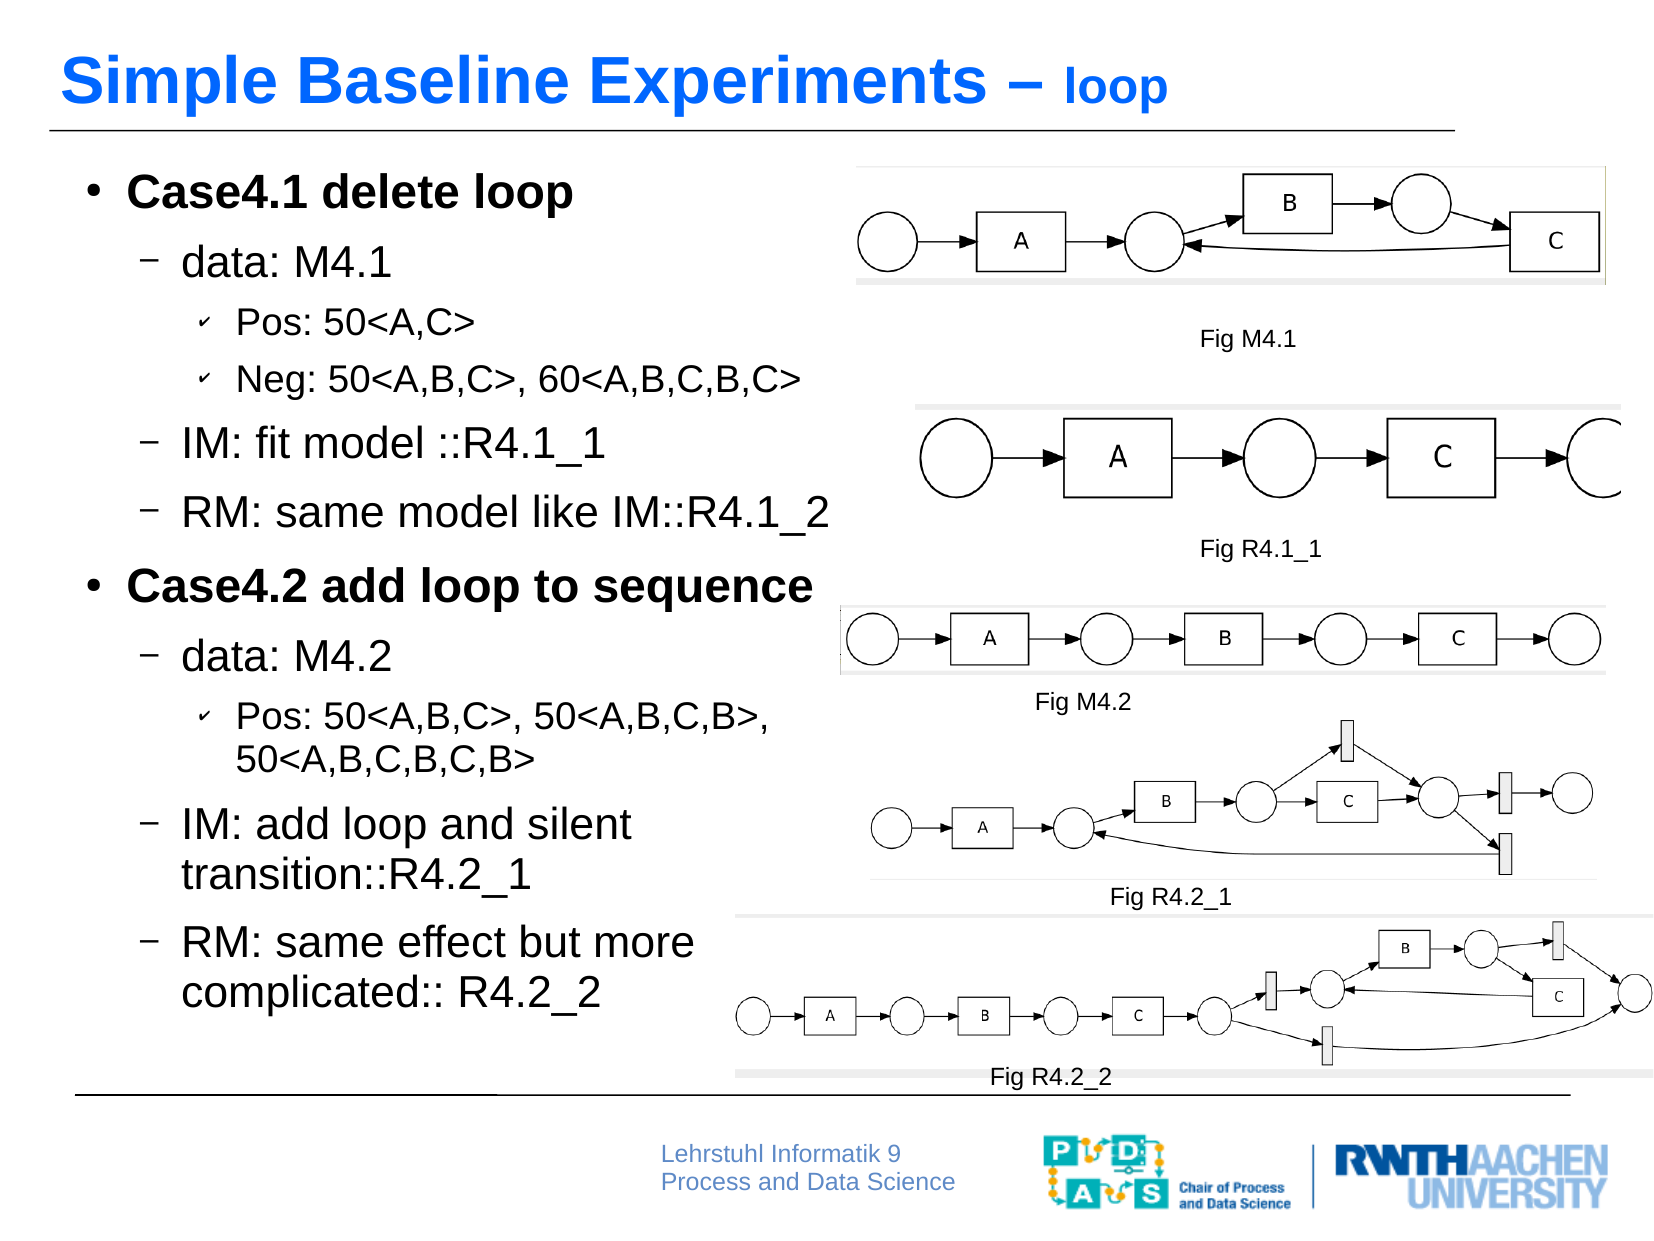

# Simple Baseline Experiments – loop
Case4.1 delete loop
data: M4.1
Pos: 50<A,C>
Neg: 50<A,B,C>, 60<A,B,C,B,C>
IM: fit model ::R4.1_1
RM: same model like IM::R4.1_2
Case4.2 add loop to sequence
data: M4.2
Pos: 50<A,B,C>, 50<A,B,C,B>, 50<A,B,C,B,C,B>
IM: add loop and silent transition::R4.2_1
RM: same effect but more complicated:: R4.2_2
Fig M4.1
Fig R4.1_1
Fig M4.2
Fig R4.2_1
Fig R4.2_2